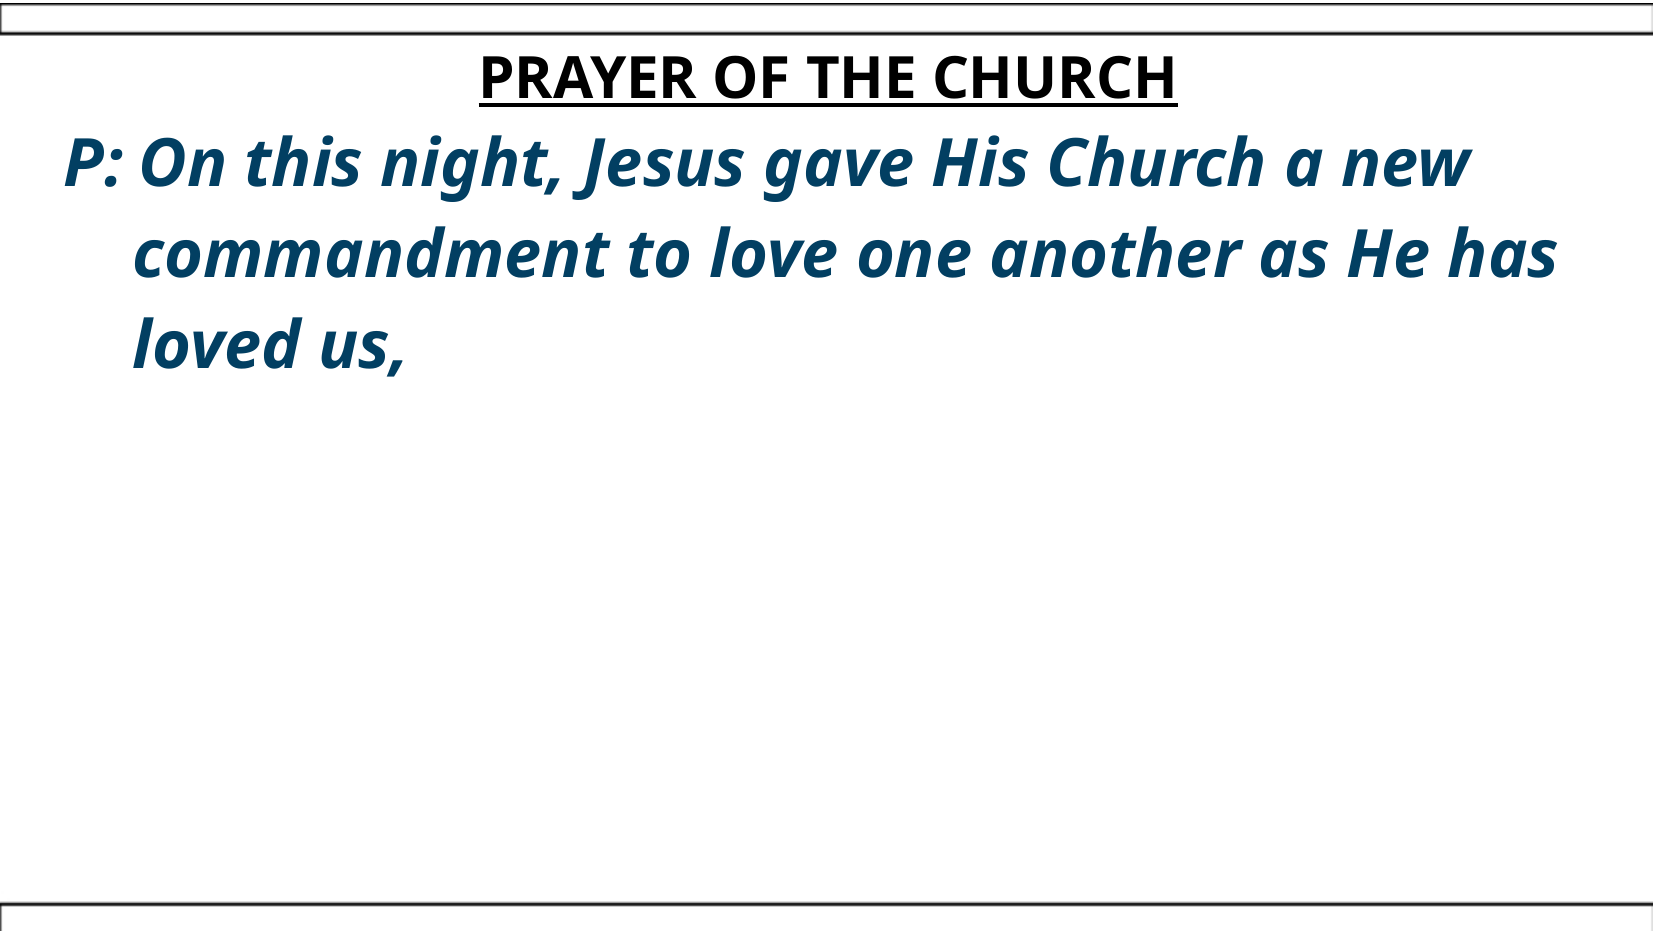

PRAYER OF THE CHURCH
P:	On this night, Jesus gave His Church a new
 commandment to love one another as He has
 loved us,